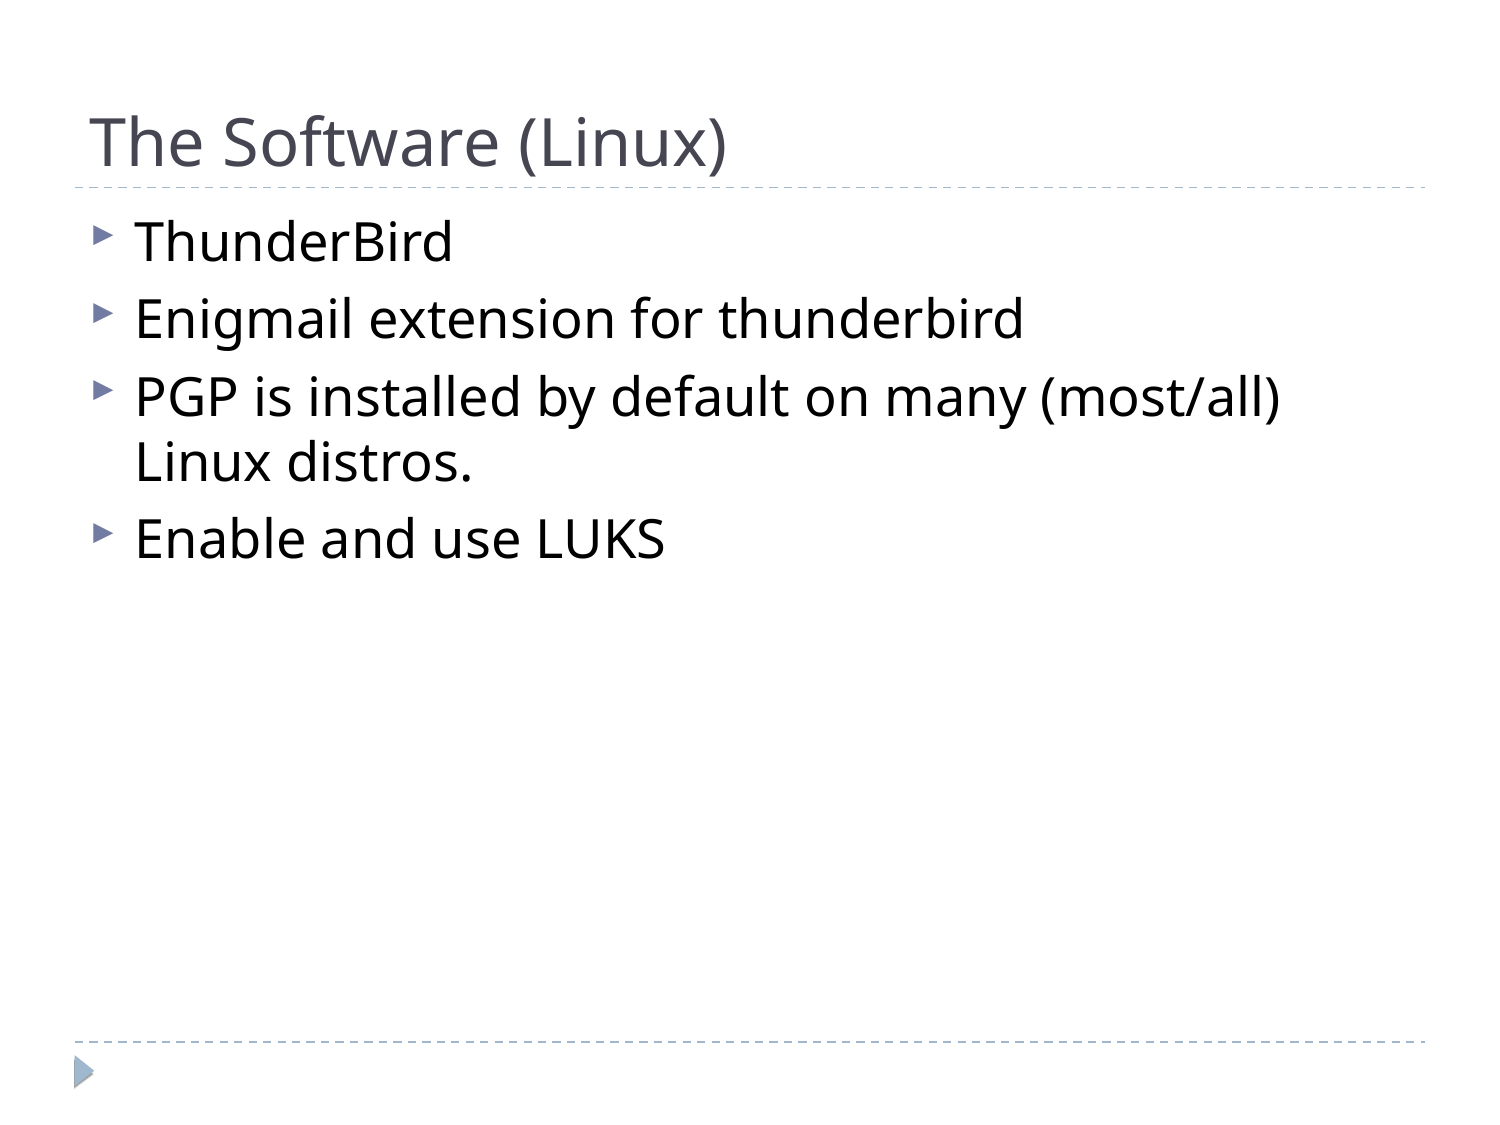

# The Software (Linux)
ThunderBird
Enigmail extension for thunderbird
PGP is installed by default on many (most/all) Linux distros.
Enable and use LUKS